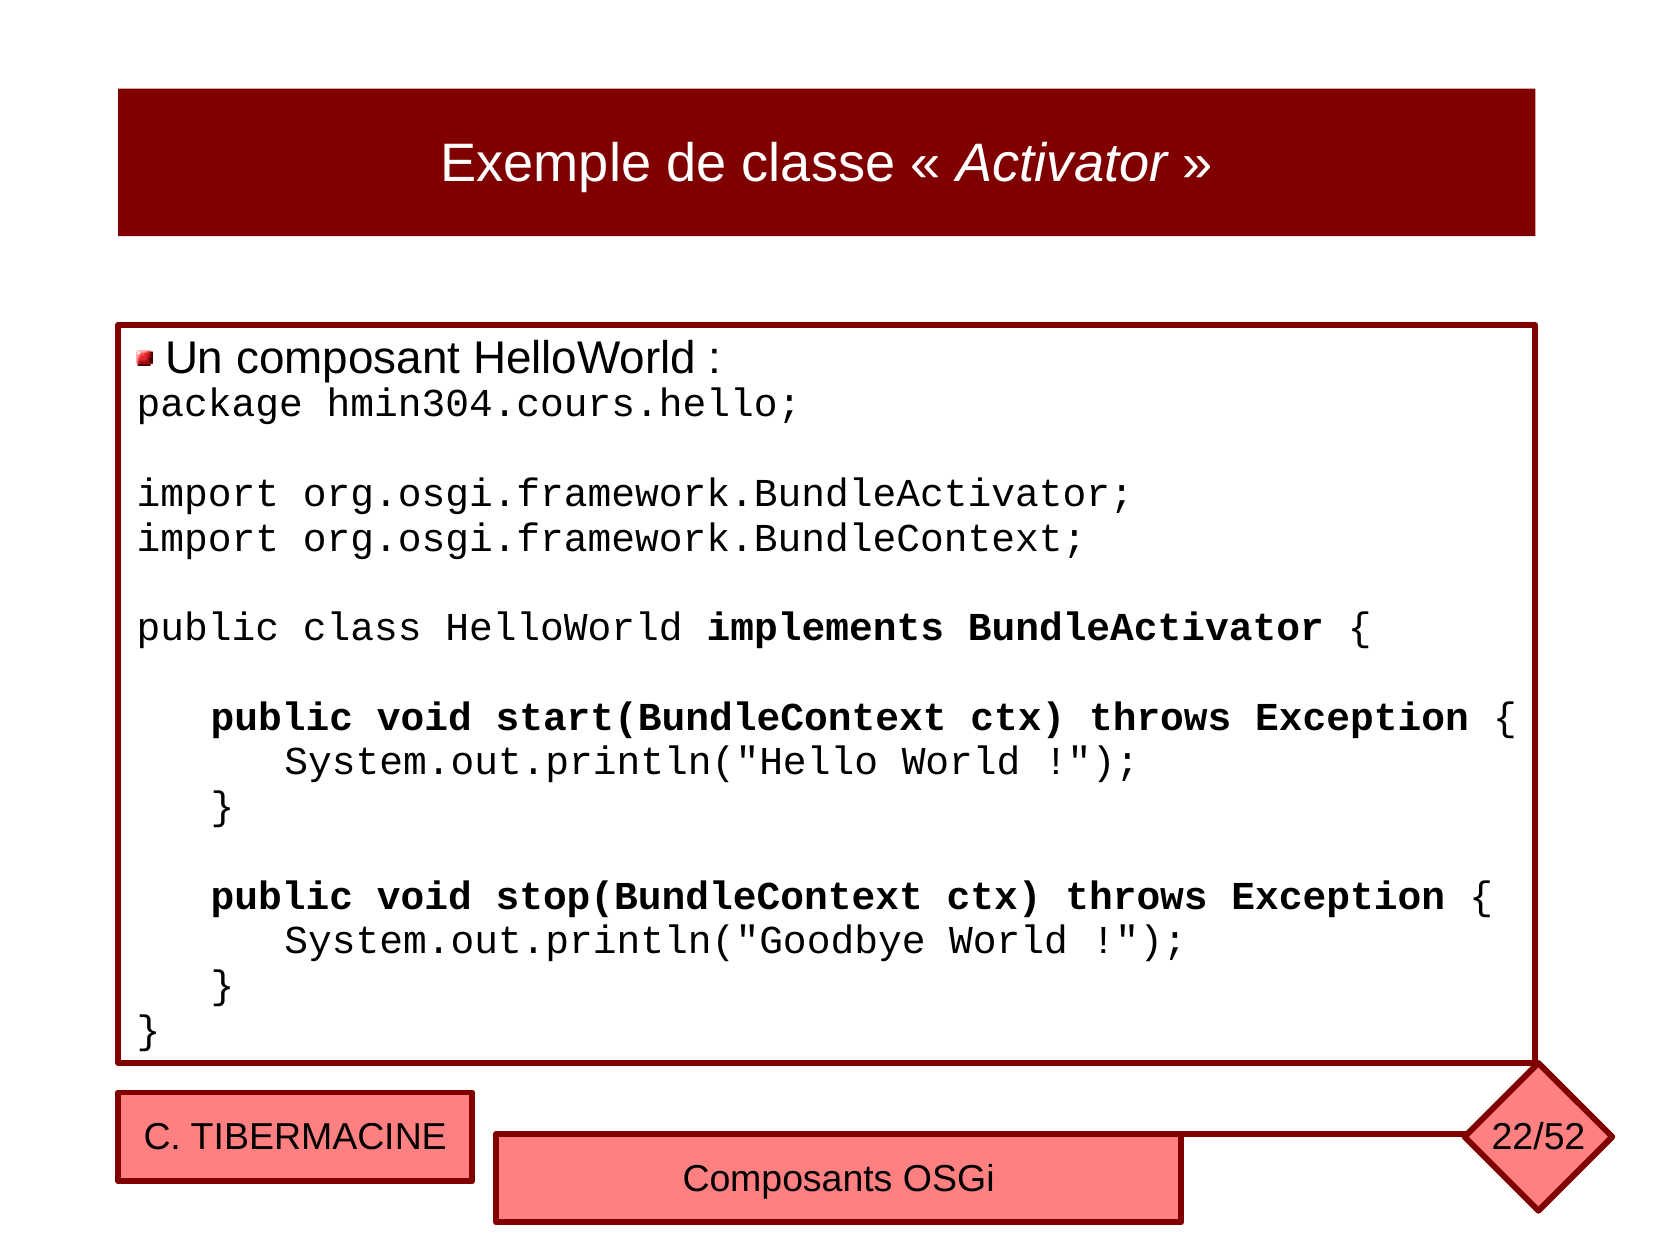

Exemple de classe « Activator »
 Un composant HelloWorld :
package hmin304.cours.hello;
import org.osgi.framework.BundleActivator;
import org.osgi.framework.BundleContext;
public class HelloWorld implements BundleActivator {
	public void start(BundleContext ctx) throws Exception {
		System.out.println("Hello World !");
	}
	public void stop(BundleContext ctx) throws Exception {
		System.out.println("Goodbye World !");
	}
}
C. TIBERMACINE
Composants OSGi